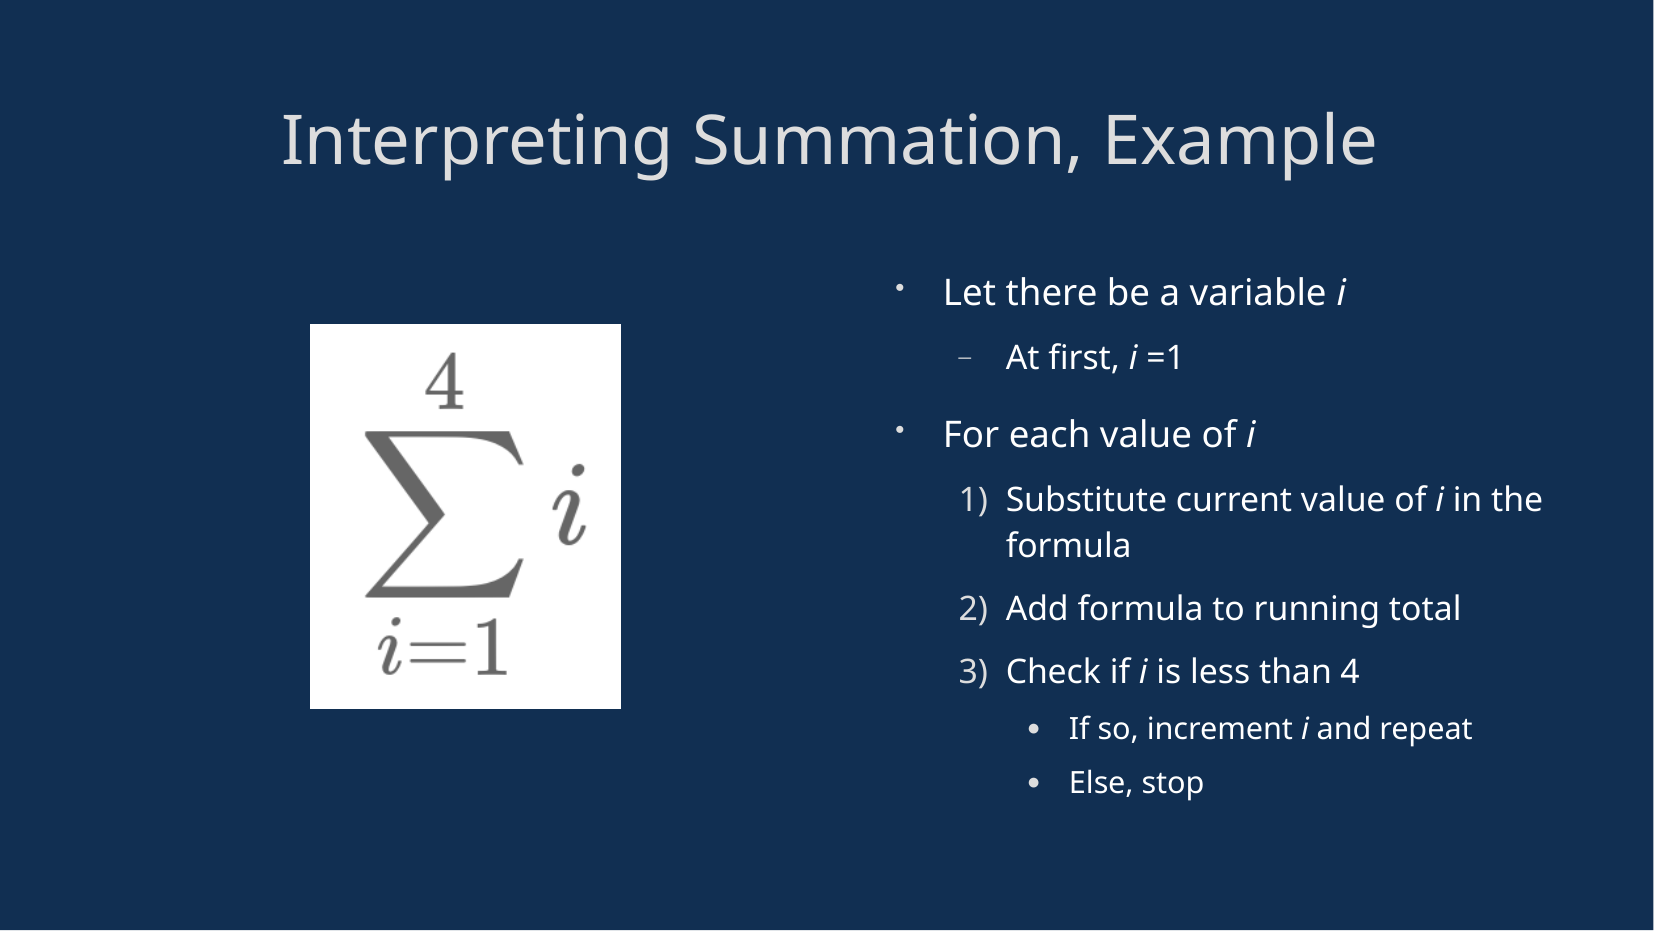

# Interpreting Summation, Example
Let there be a variable i
At first, i =1
For each value of i
Substitute current value of i in the formula
Add formula to running total
Check if i is less than 4
If so, increment i and repeat
Else, stop